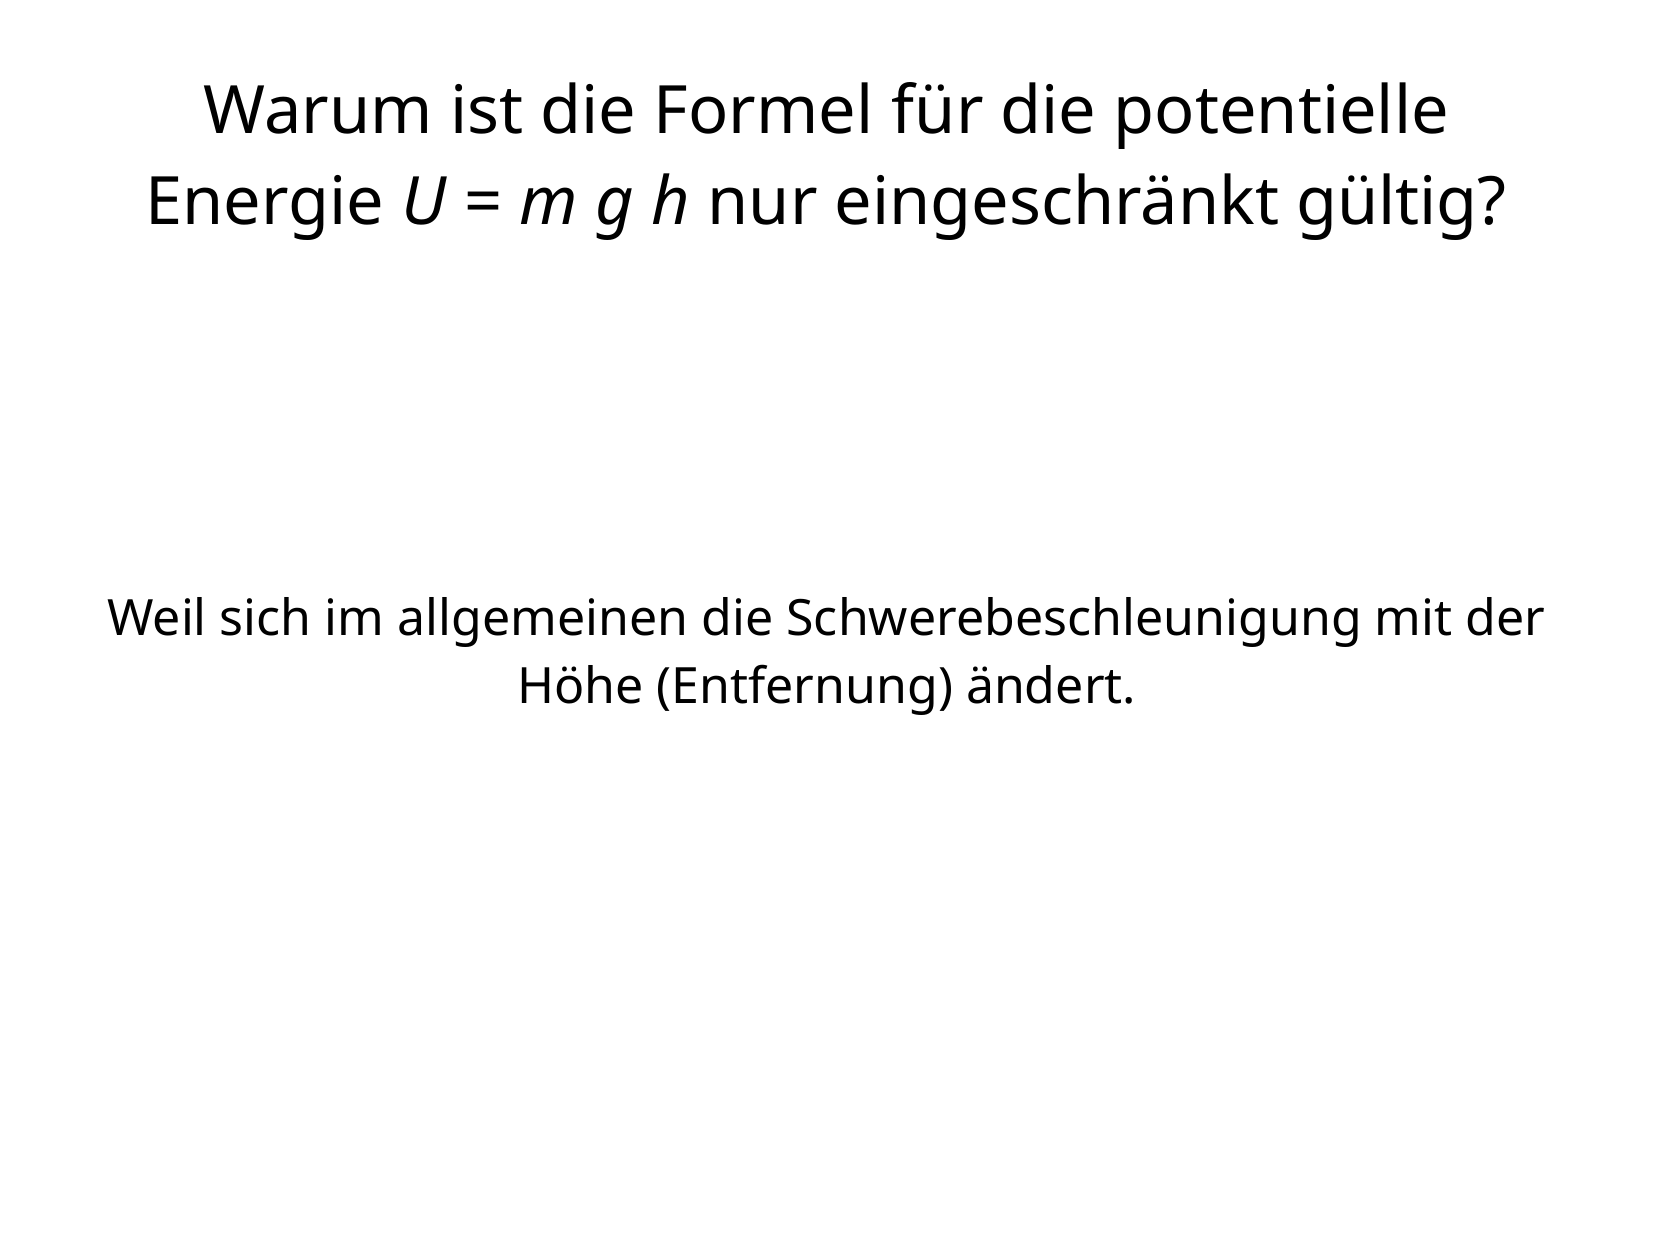

# Warum ist die Formel für die potentielle Energie U = m g h nur eingeschränkt gültig?
Weil sich im allgemeinen die Schwerebeschleunigung mit der Höhe (Entfernung) ändert.